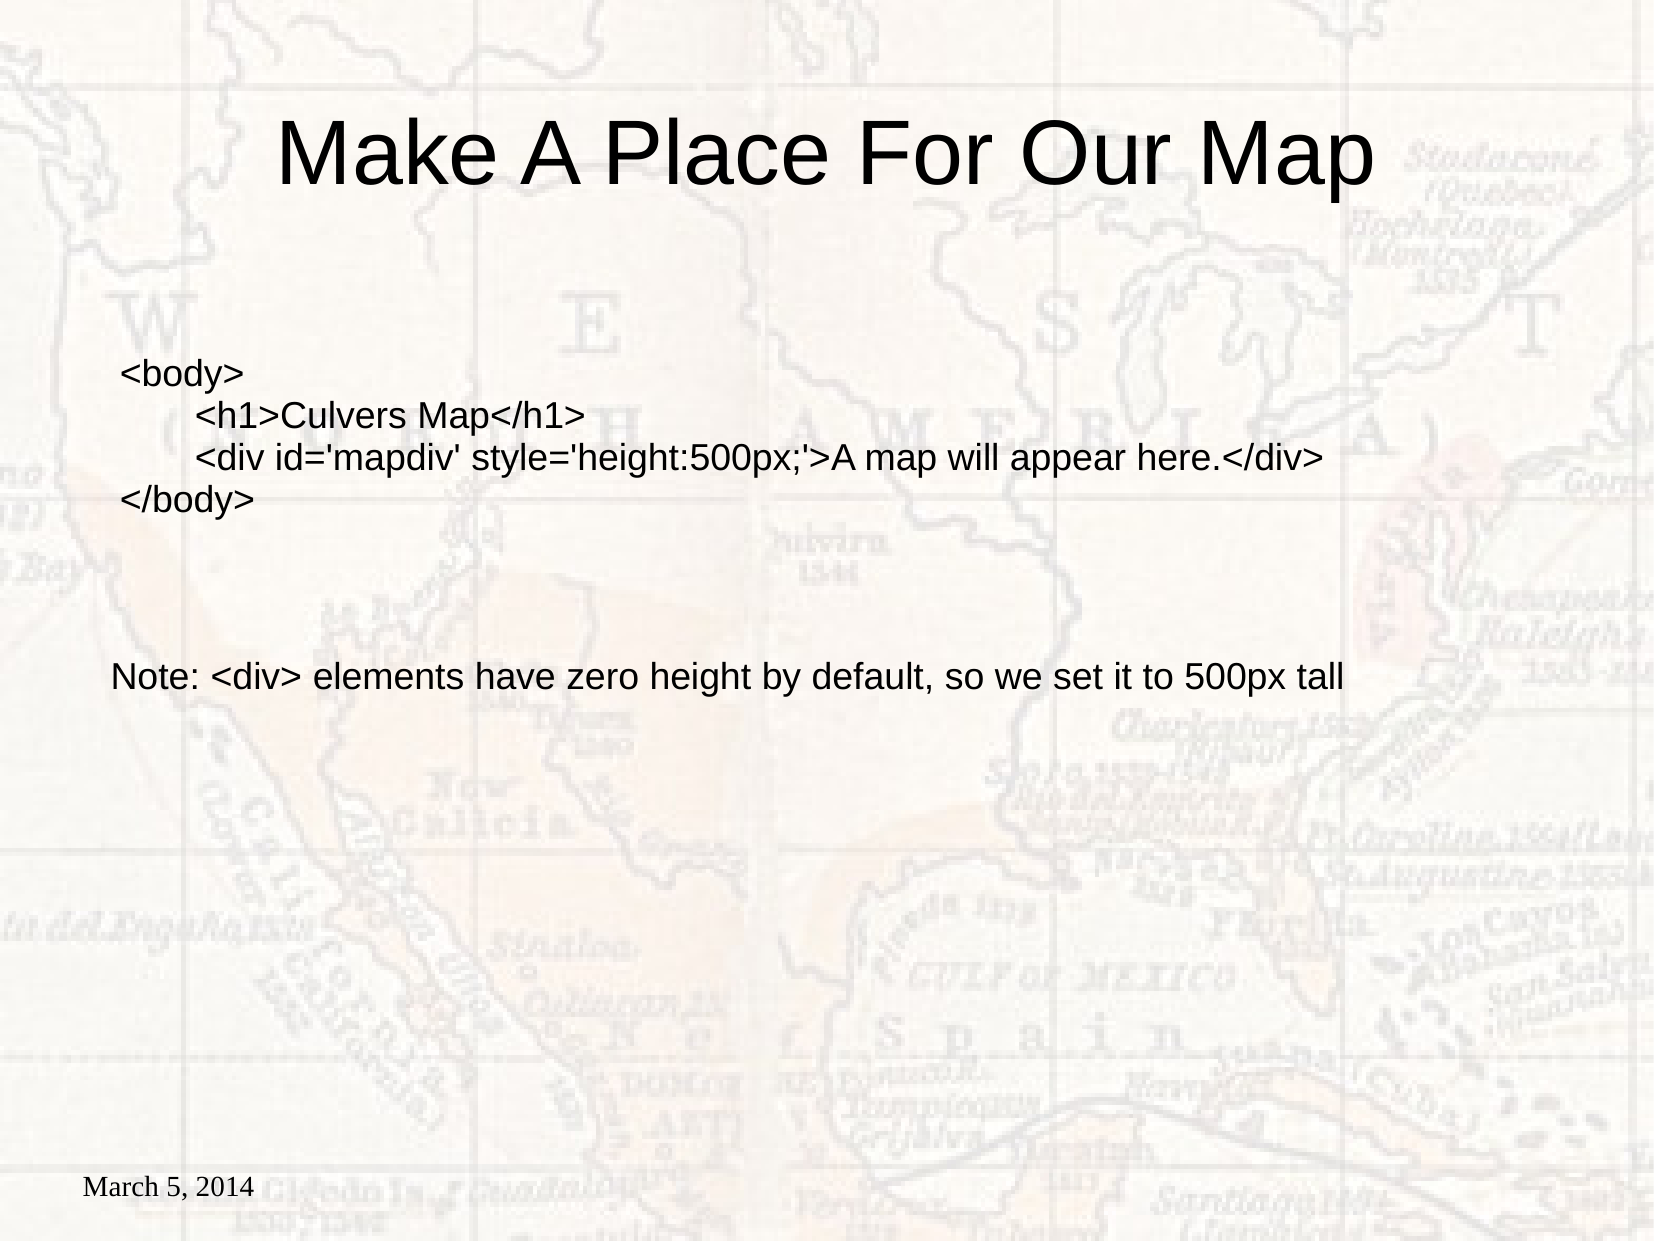

# Make A Place For Our Map
	<body>
		<h1>Culvers Map</h1>
		<div id='mapdiv' style='height:500px;'>A map will appear here.</div>
	</body>
Note: <div> elements have zero height by default, so we set it to 500px tall